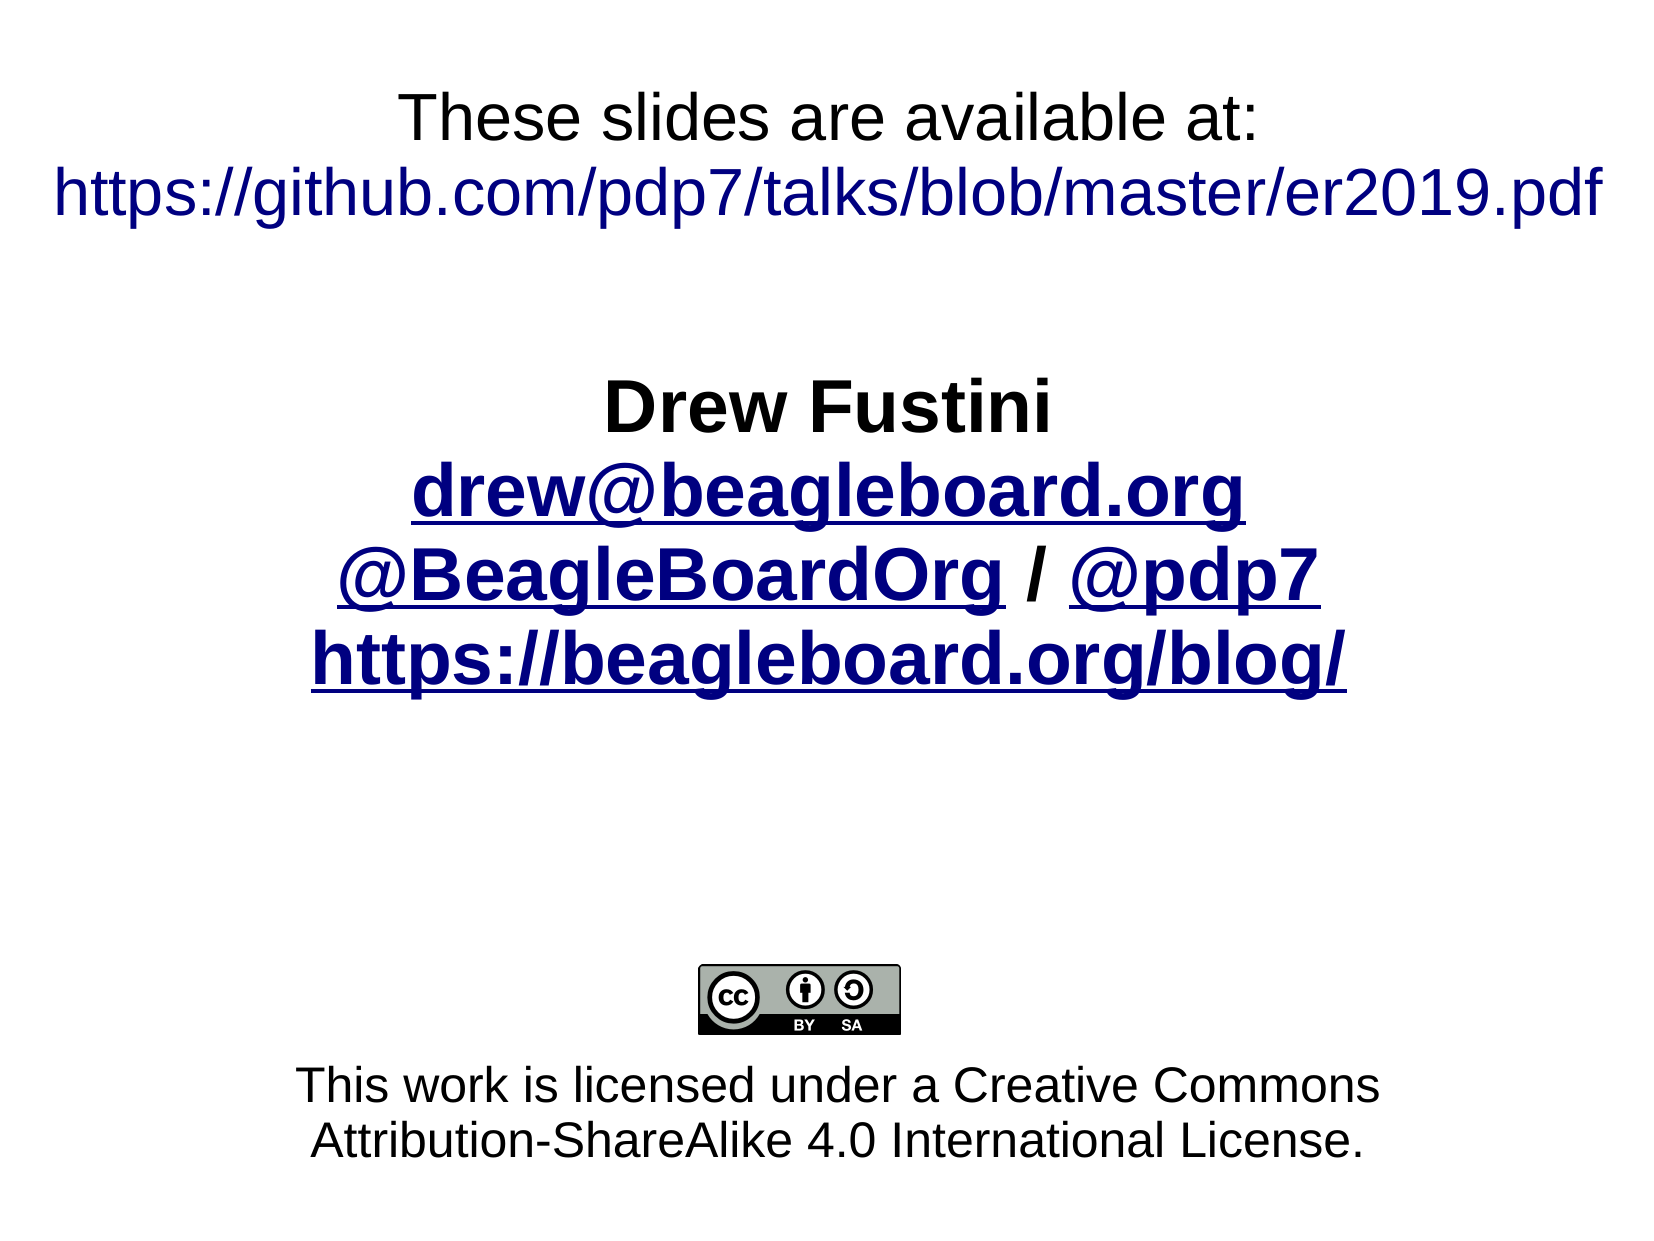

# These slides are available at:
https://github.com/pdp7/talks/blob/master/er2019.pdf
Drew Fustini
drew@beagleboard.org
@BeagleBoardOrg / @pdp7
https://beagleboard.org/blog/
This work is licensed under a Creative Commons Attribution-ShareAlike 4.0 International License.